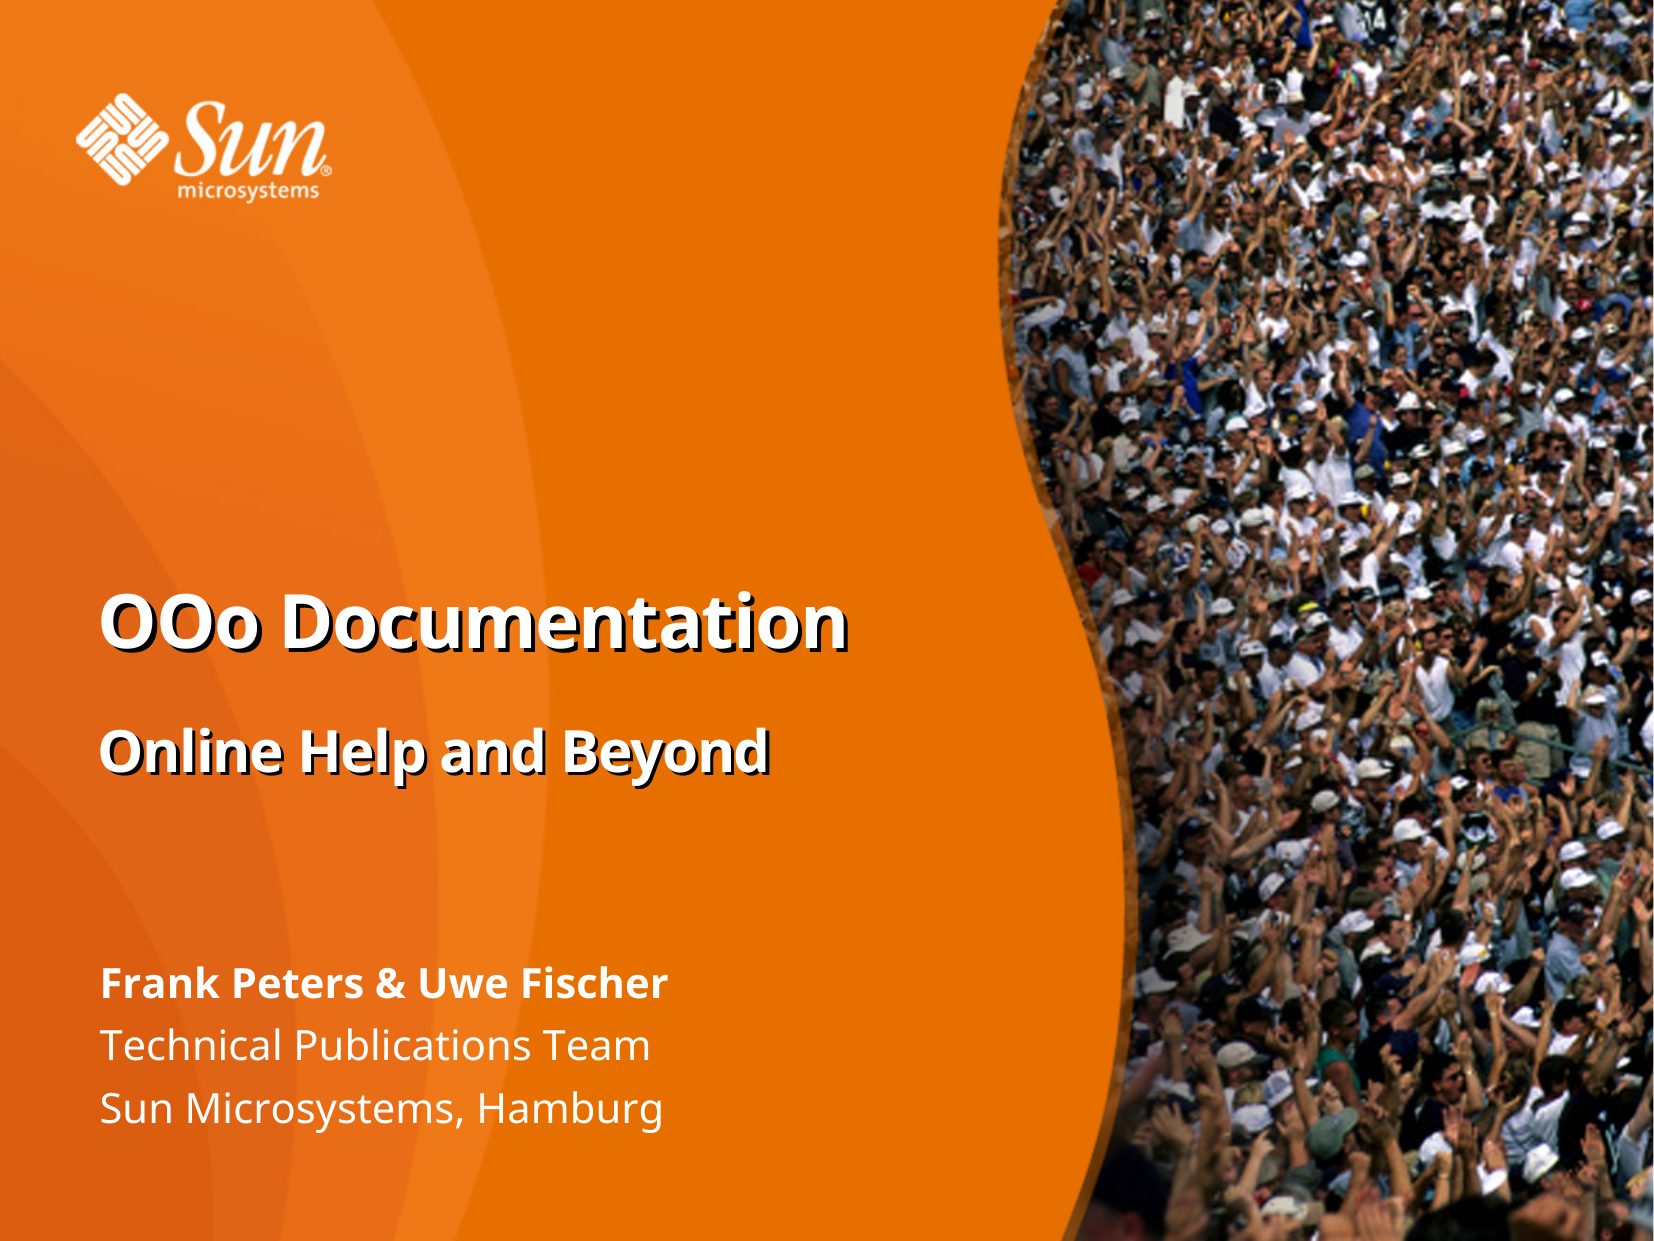

# OOo Documentation Online Help and Beyond
Frank Peters & Uwe Fischer
Technical Publications Team
Sun Microsystems, Hamburg